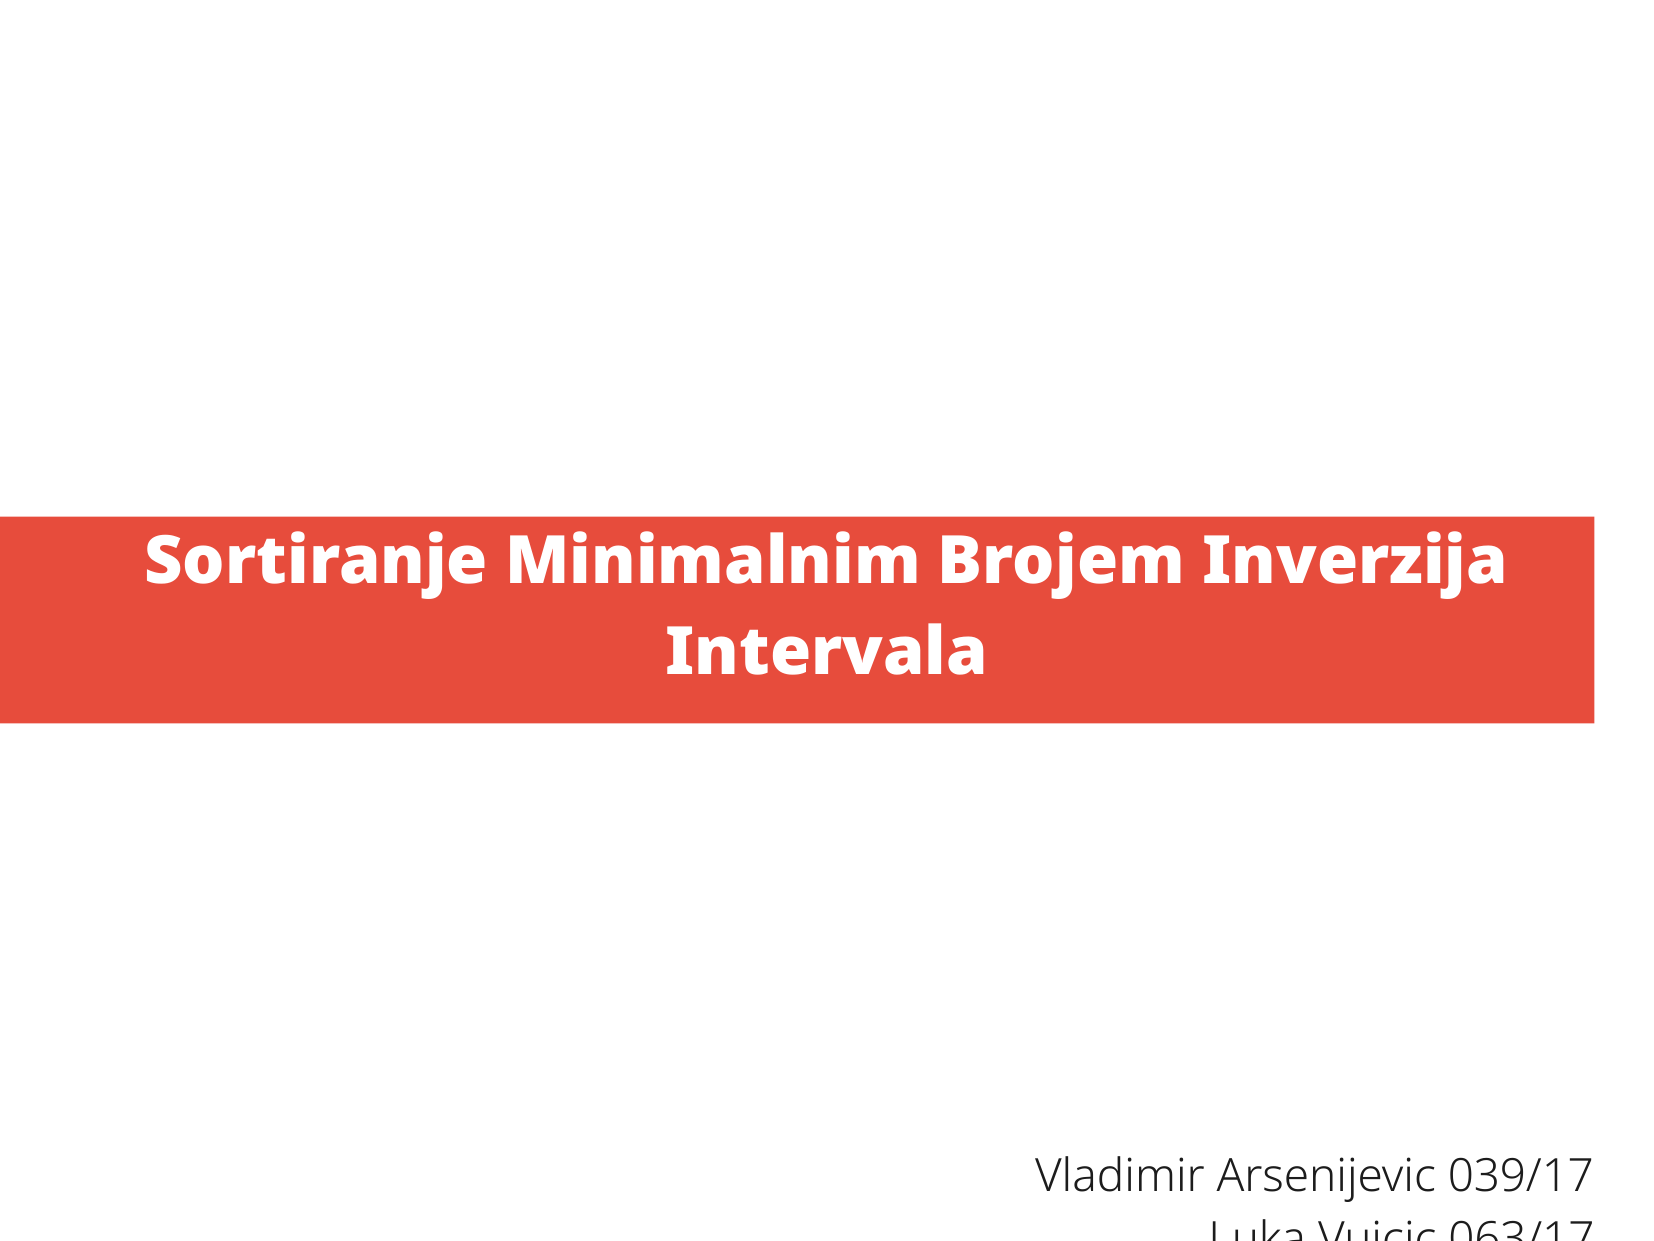

# Sortiranje Minimalnim Brojem Inverzija Intervala
Vladimir Arsenijevic 039/17
Luka Vujcic 063/17